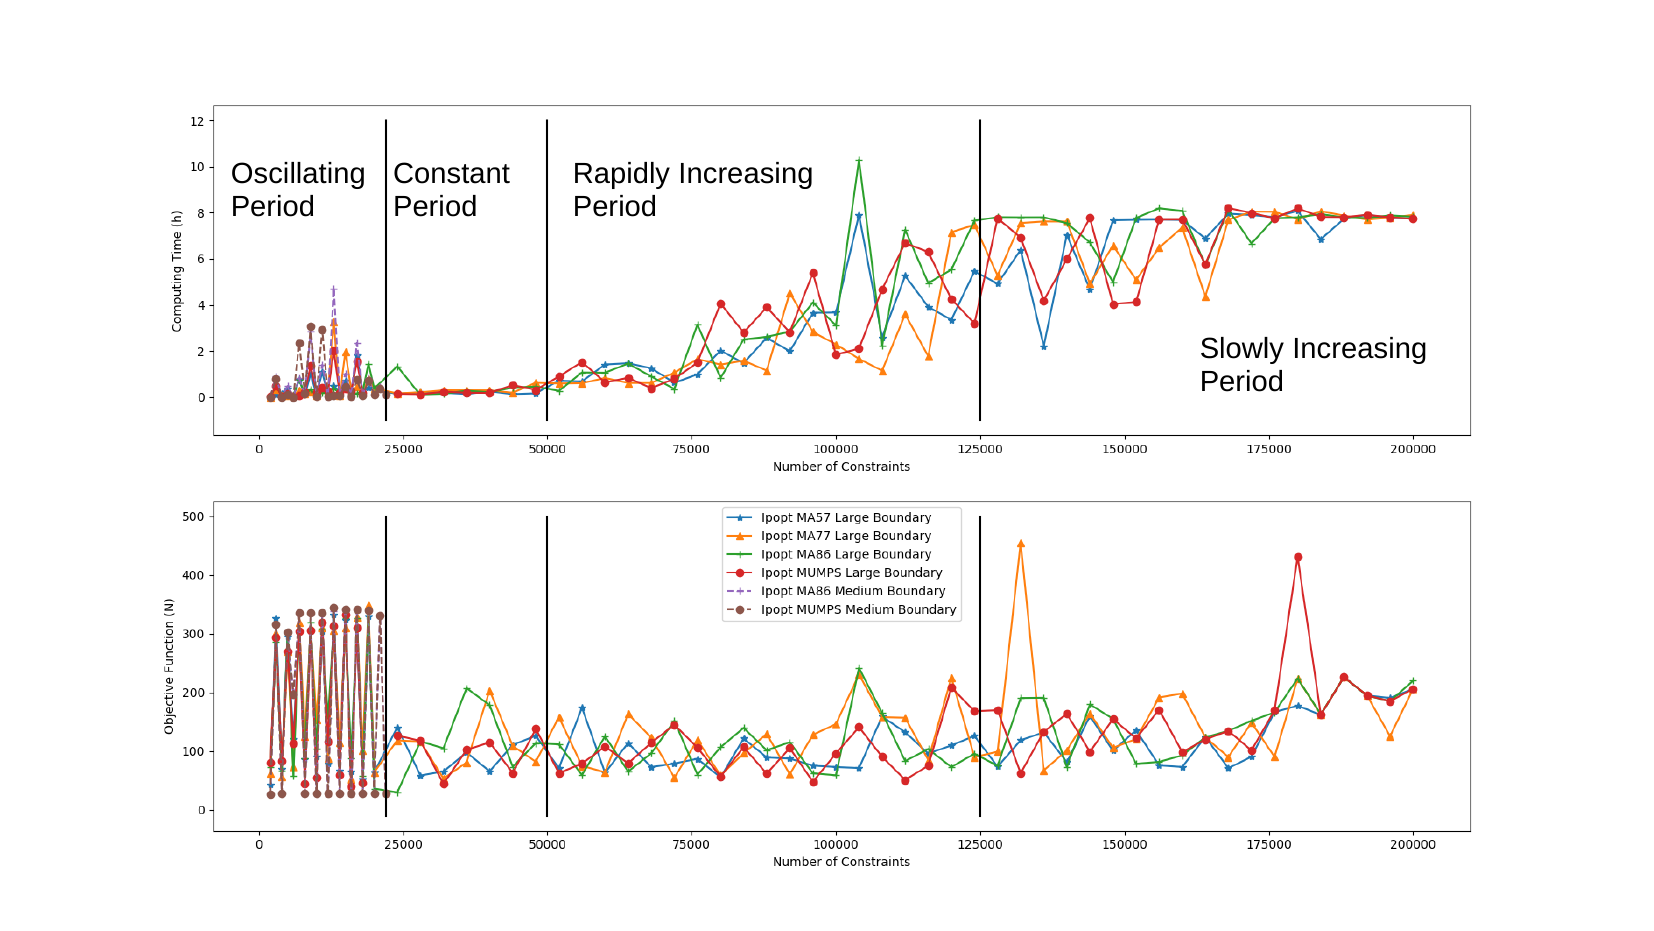

Oscillating
Period
Constant
Period
Rapidly Increasing
Period
Slowly Increasing
Period